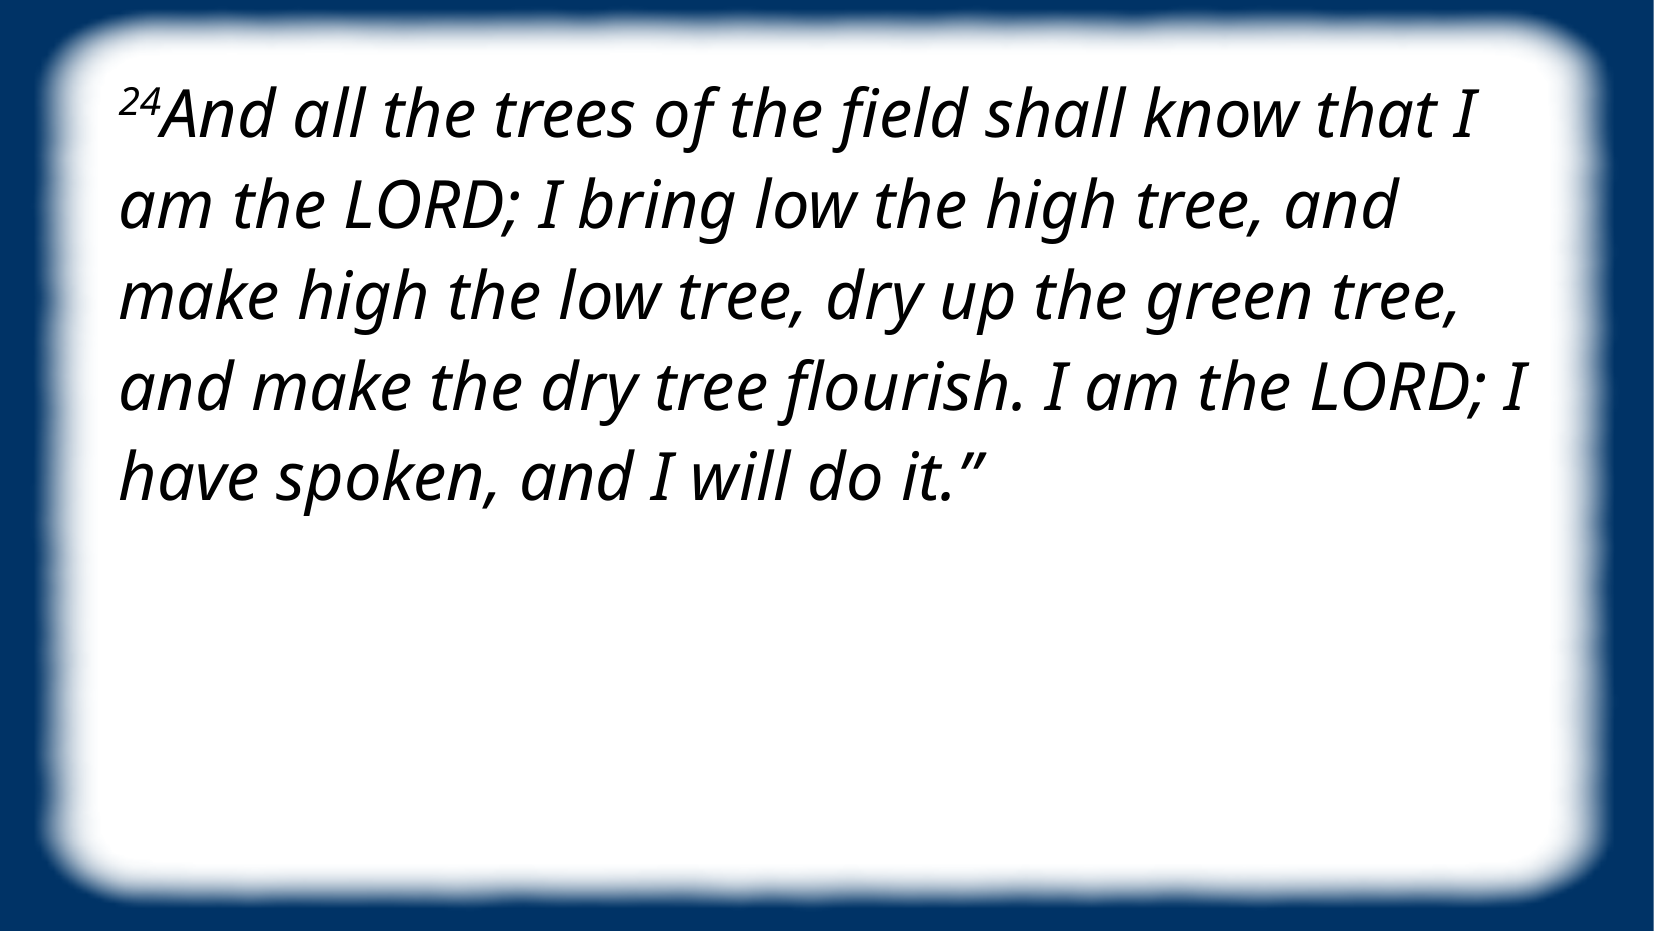

24And all the trees of the field shall know that I am the LORD; I bring low the high tree, and make high the low tree, dry up the green tree, and make the dry tree flourish. I am the LORD; I have spoken, and I will do it.”